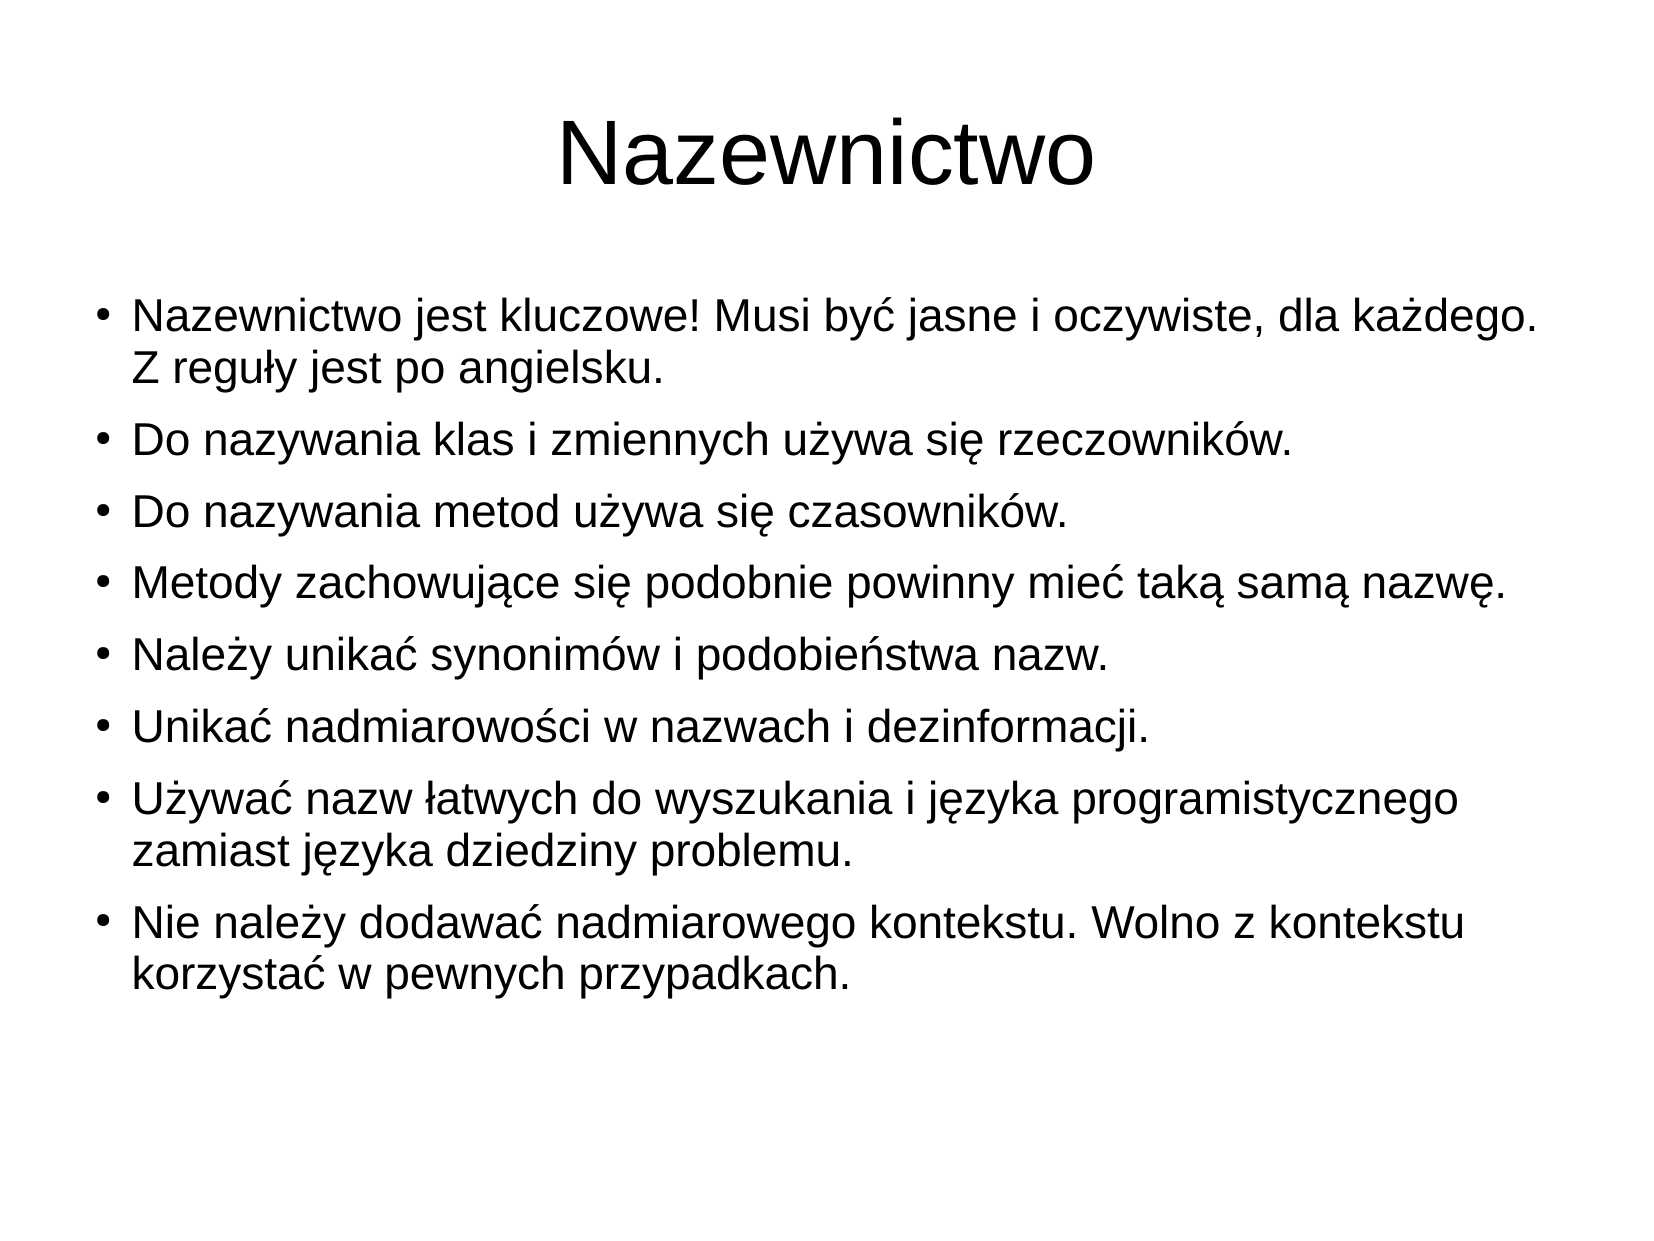

# Nazewnictwo
Nazewnictwo jest kluczowe! Musi być jasne i oczywiste, dla każdego. Z reguły jest po angielsku.
Do nazywania klas i zmiennych używa się rzeczowników.
Do nazywania metod używa się czasowników.
Metody zachowujące się podobnie powinny mieć taką samą nazwę.
Należy unikać synonimów i podobieństwa nazw.
Unikać nadmiarowości w nazwach i dezinformacji.
Używać nazw łatwych do wyszukania i języka programistycznego zamiast języka dziedziny problemu.
Nie należy dodawać nadmiarowego kontekstu. Wolno z kontekstu korzystać w pewnych przypadkach.